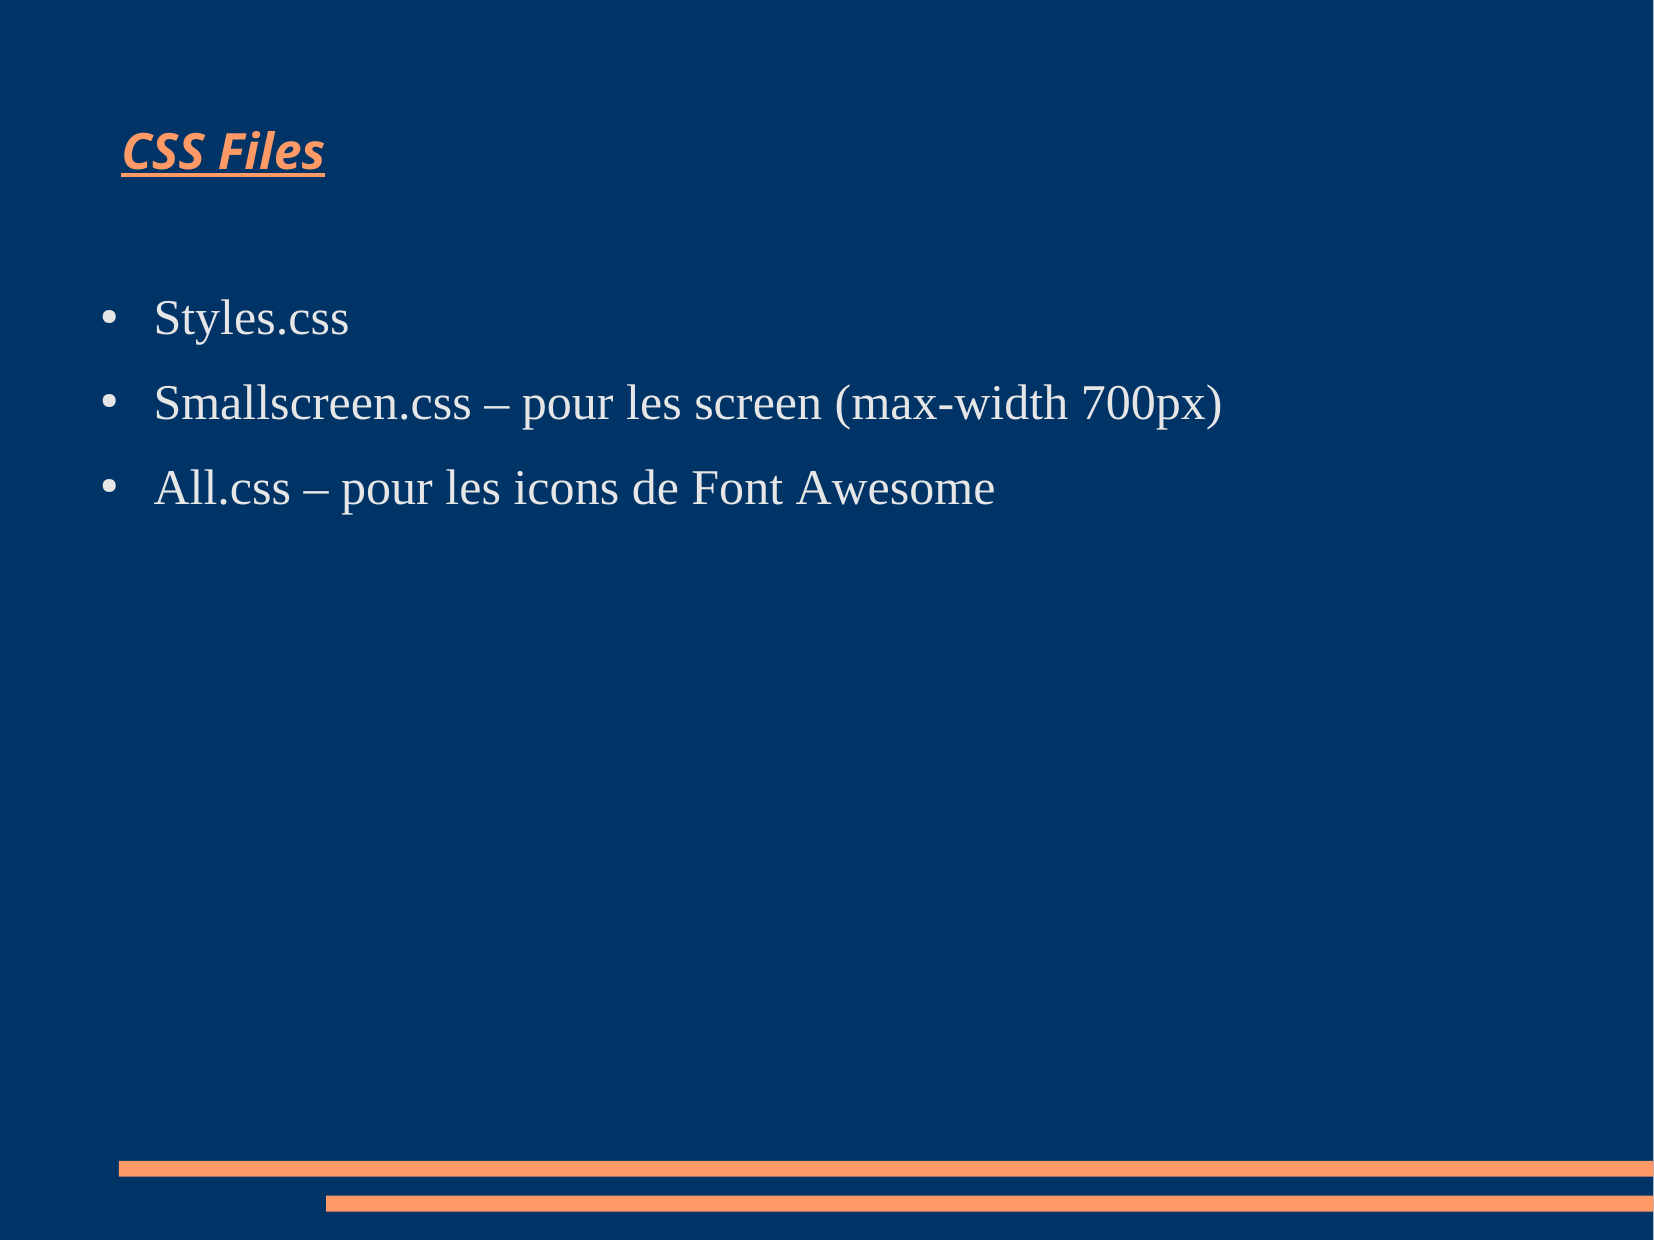

# CSS Files
Styles.css
Smallscreen.css – pour les screen (max-width 700px)
All.css – pour les icons de Font Awesome